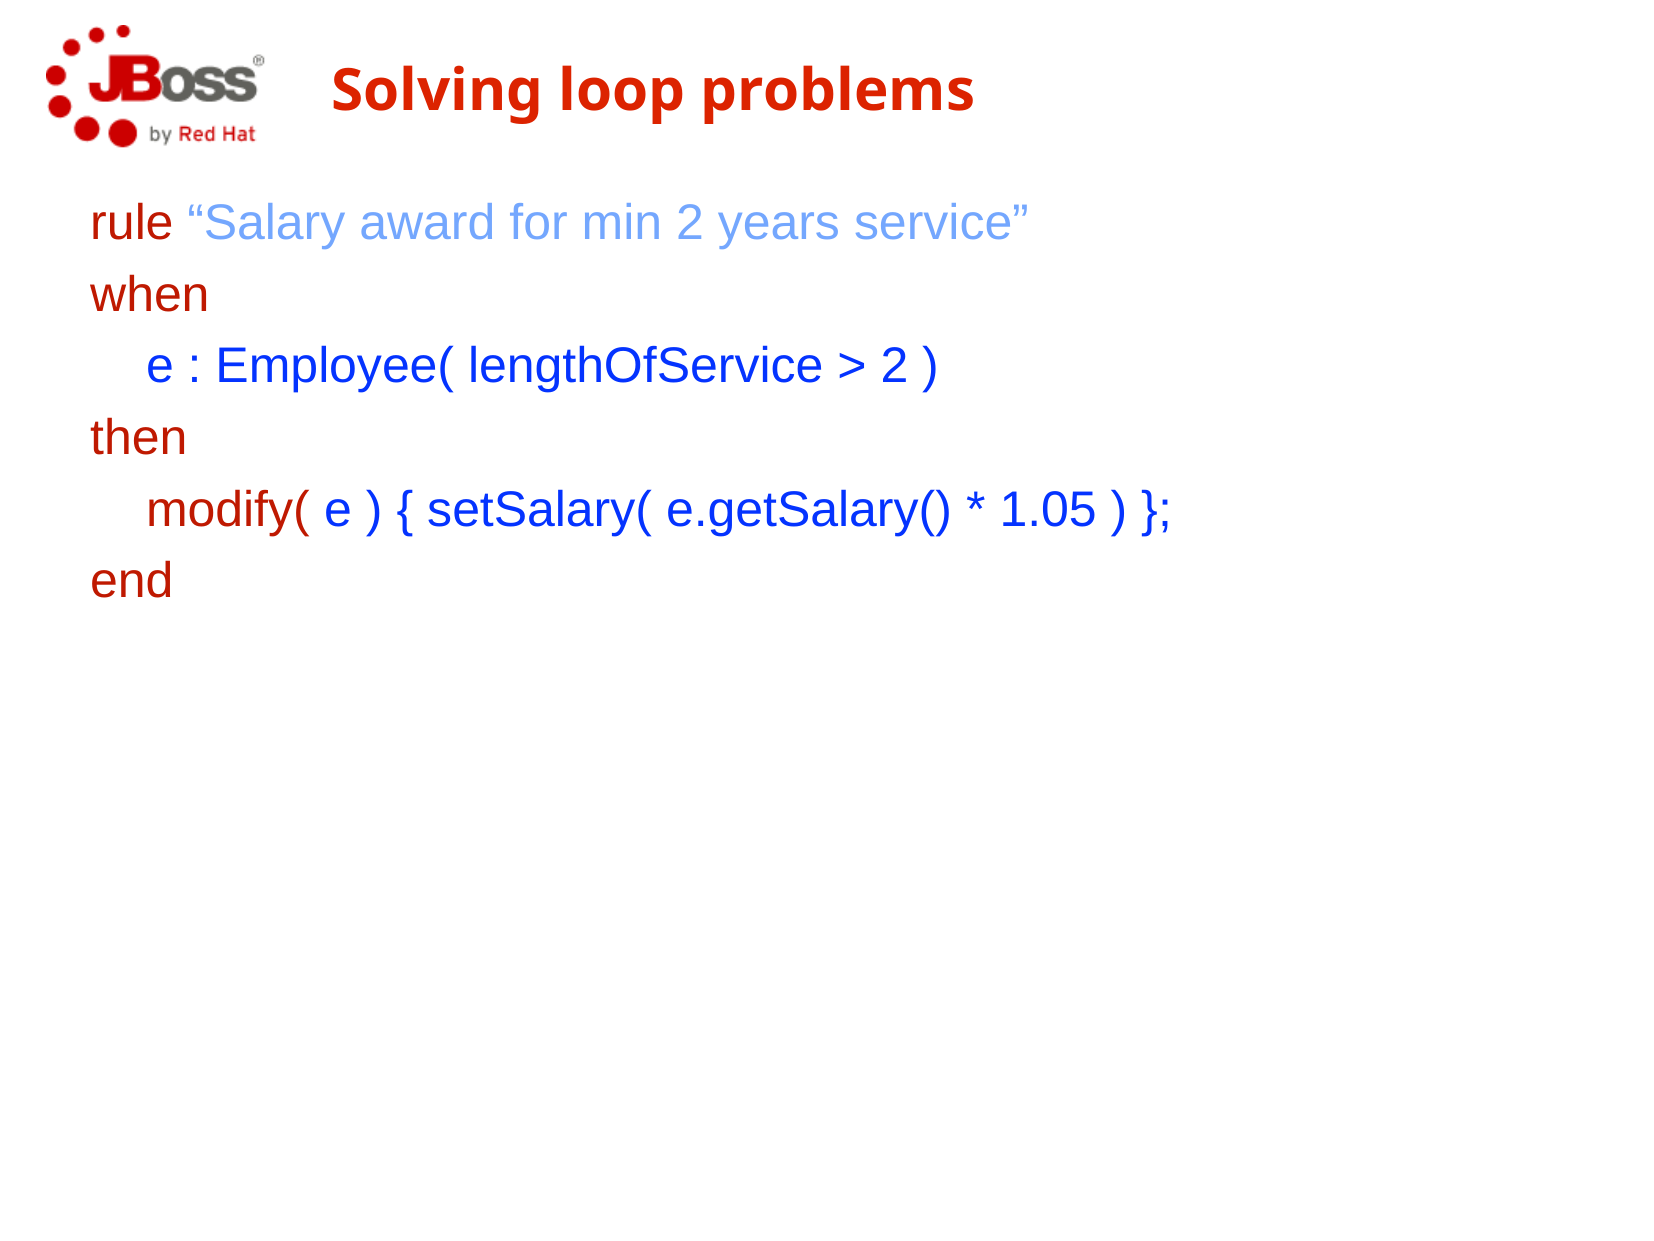

# Solving loop problems
rule “Salary award for min 2 years service”
when
 e : Employee( lengthOfService > 2 )
then
 modify( e ) { setSalary( e.getSalary() * 1.05 ) };
end